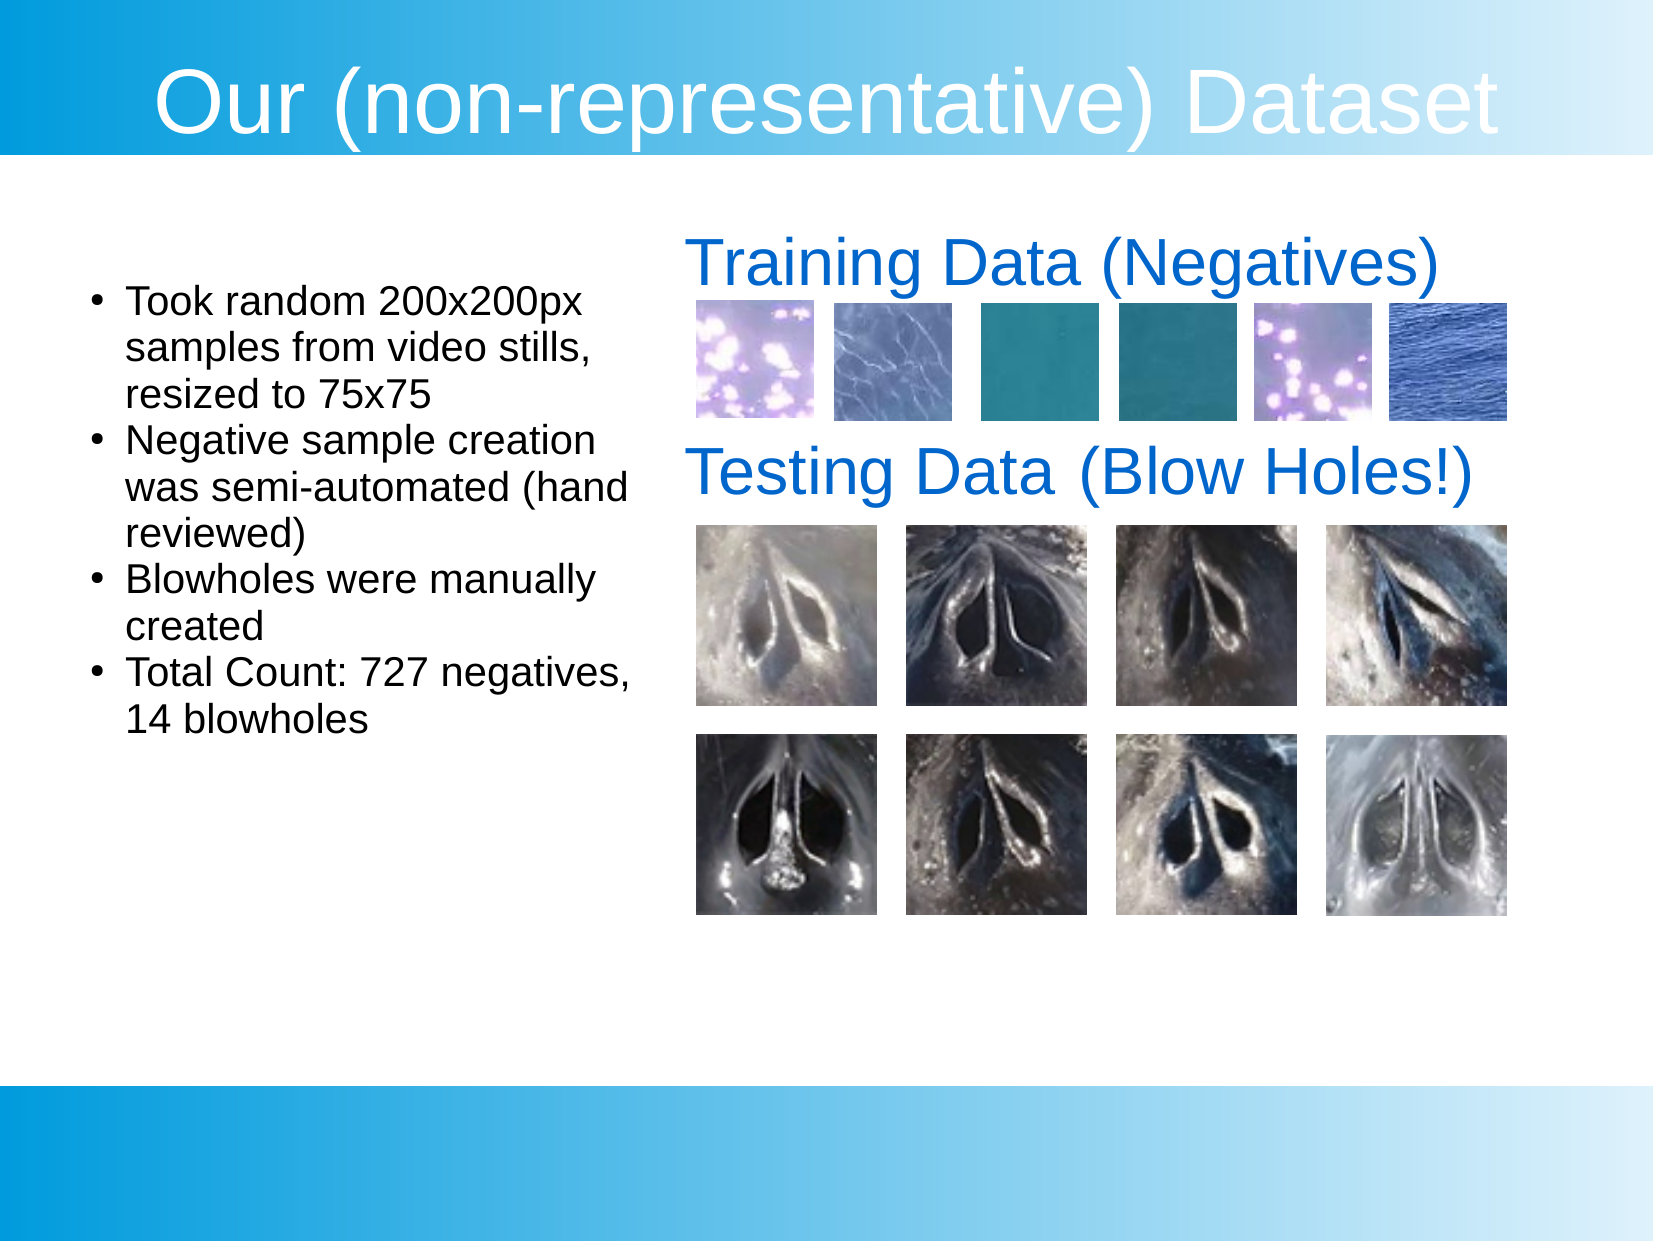

# Our (non-representative) Dataset
Training Data (Negatives)
Testing Data	 (Blow Holes!)
Took random 200x200px samples from video stills, resized to 75x75
Negative sample creation was semi-automated (hand reviewed)
Blowholes were manually created
Total Count: 727 negatives, 14 blowholes